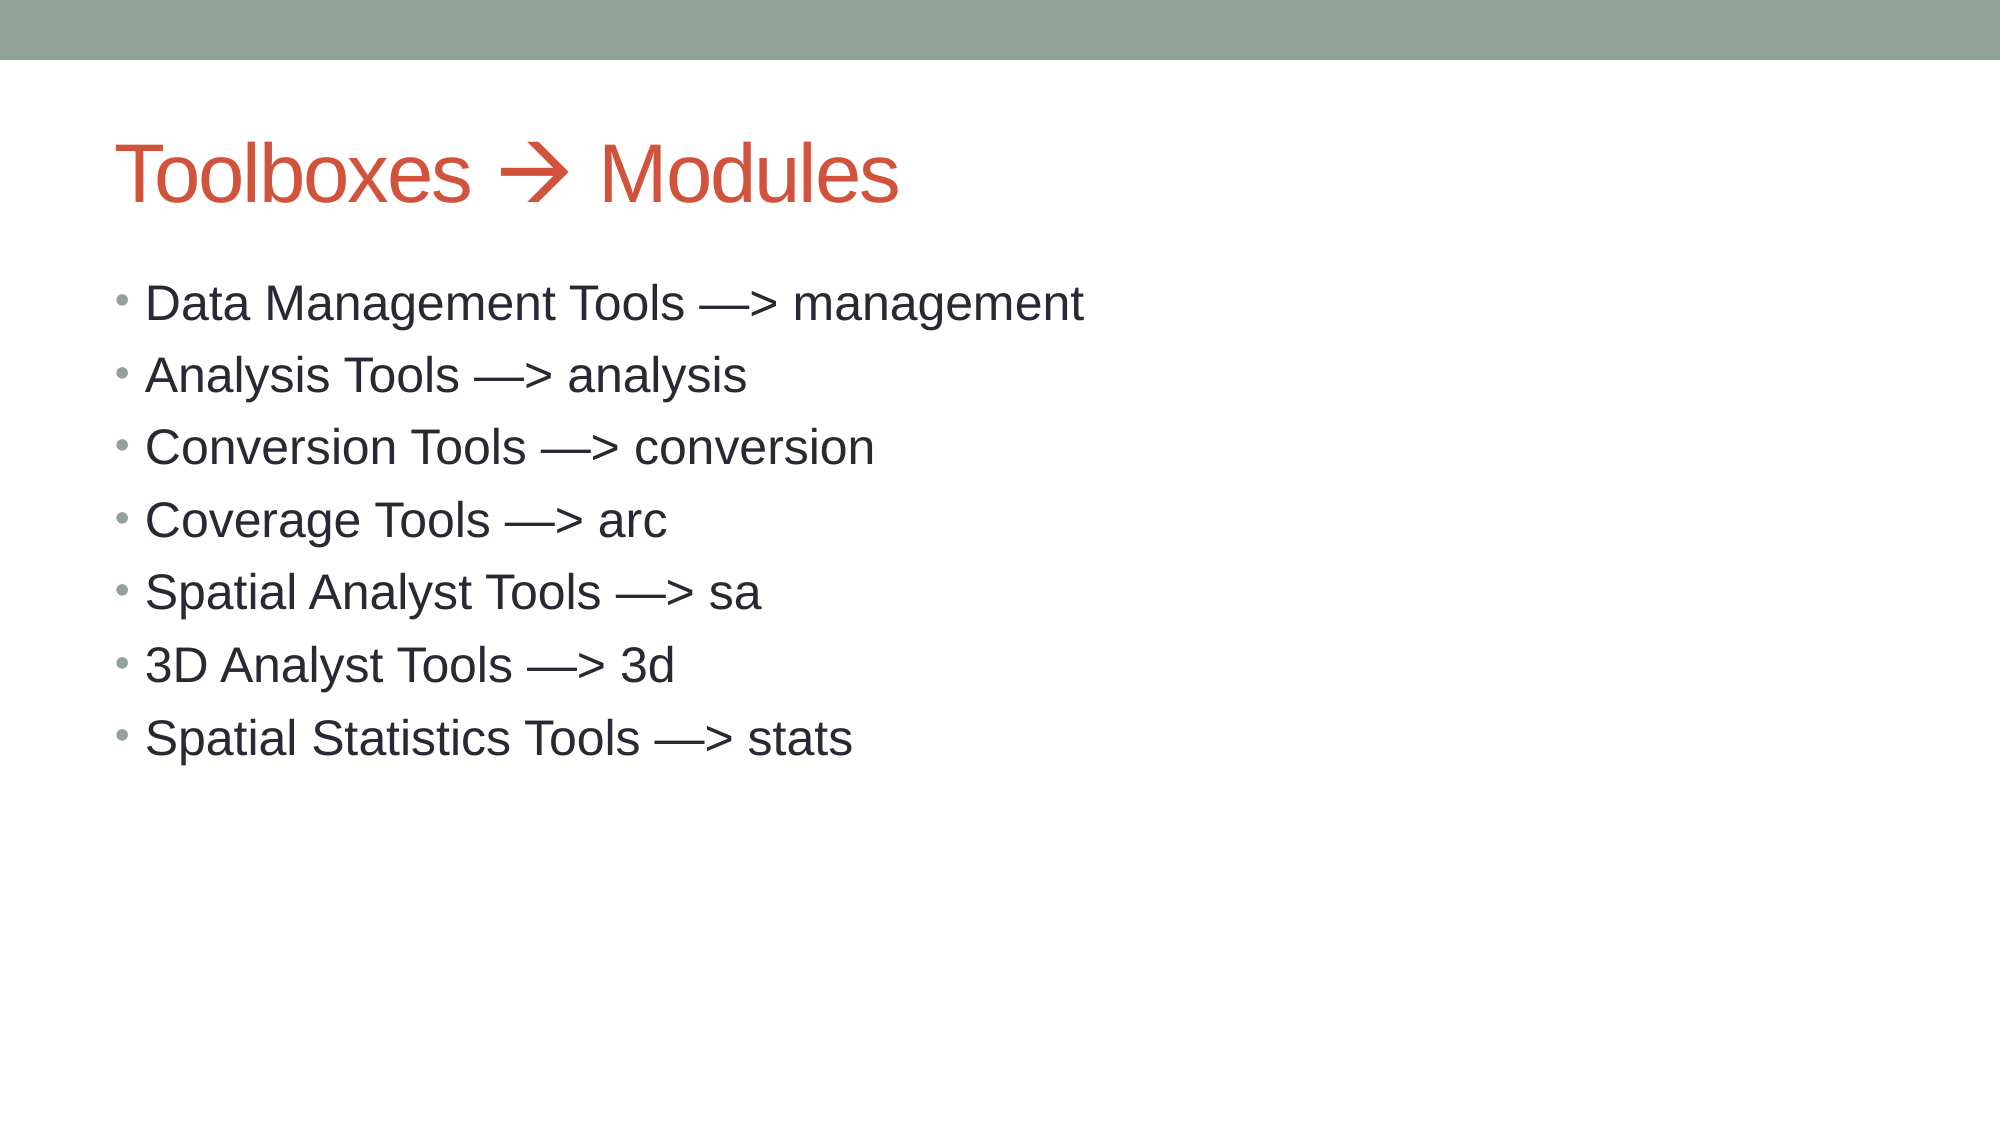

# Toolboxes  Modules
Data Management Tools —> management
Analysis Tools —> analysis
Conversion Tools —> conversion
Coverage Tools —> arc
Spatial Analyst Tools —> sa
3D Analyst Tools —> 3d
Spatial Statistics Tools —> stats